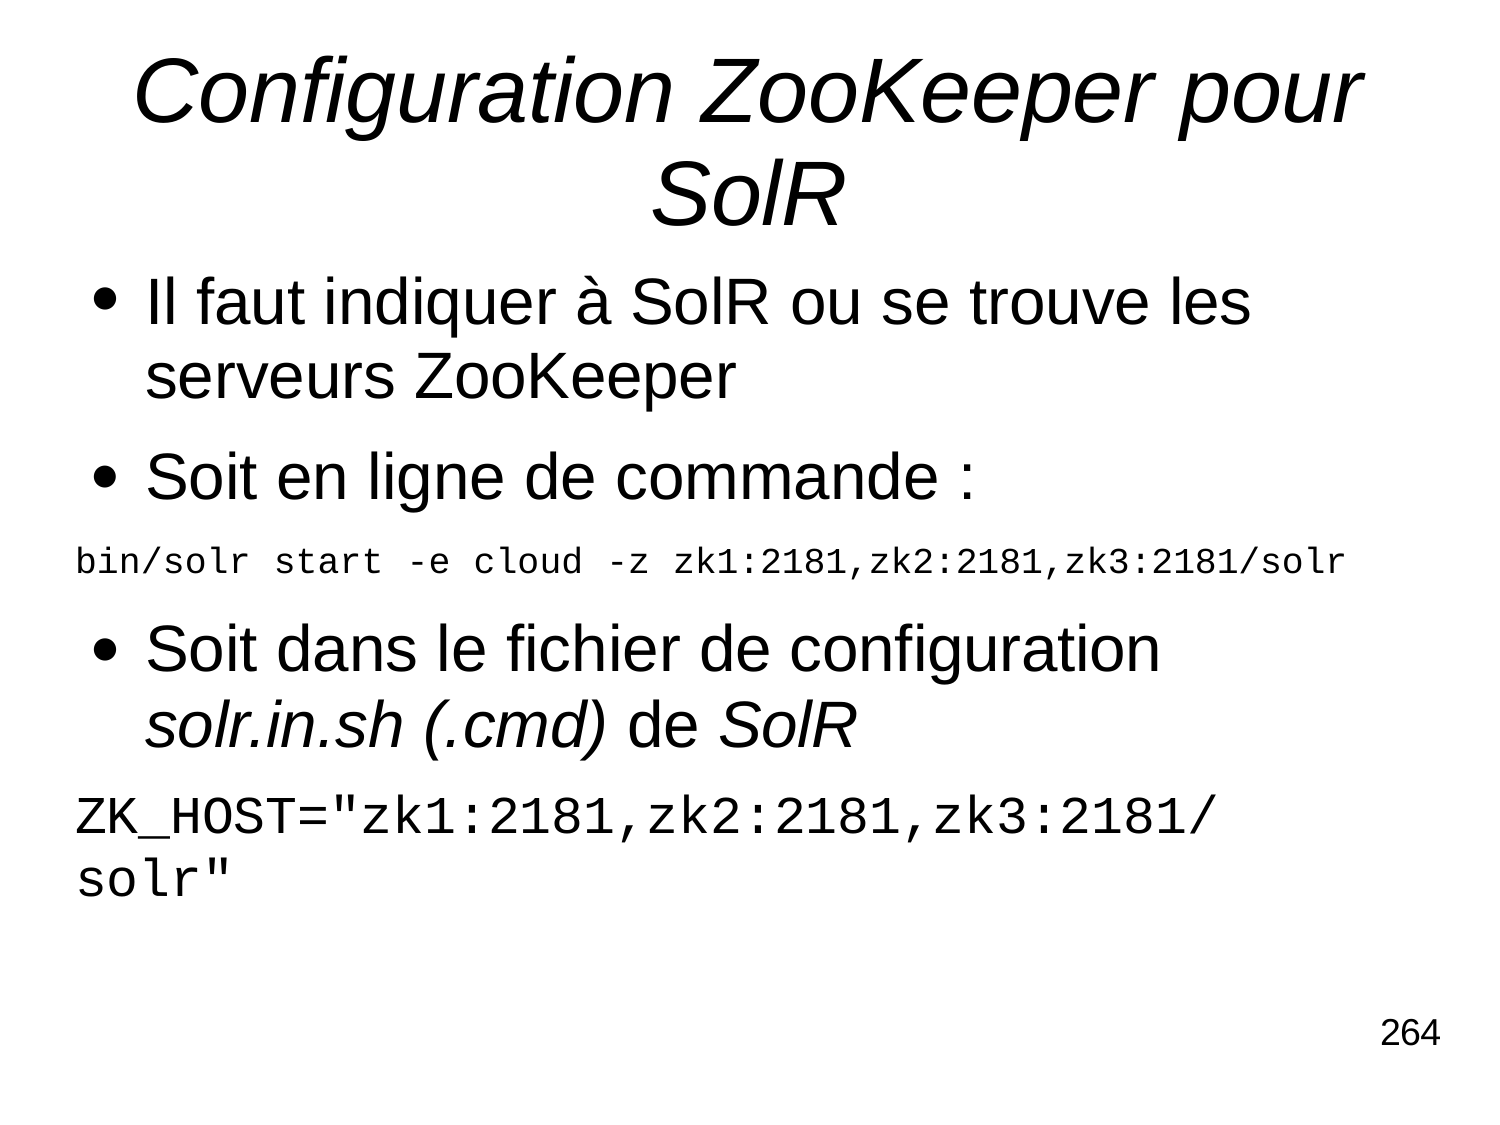

# Configuration ZooKeeper pour SolR
Il faut indiquer à SolR ou se trouve les serveurs ZooKeeper
Soit en ligne de commande :
●
bin/solr start -e cloud -z zk1:2181,zk2:2181,zk3:2181/solr
Soit dans le fichier de configuration
solr.in.sh (.cmd) de SolR
ZK_HOST="zk1:2181,zk2:2181,zk3:2181/
solr"
●
264